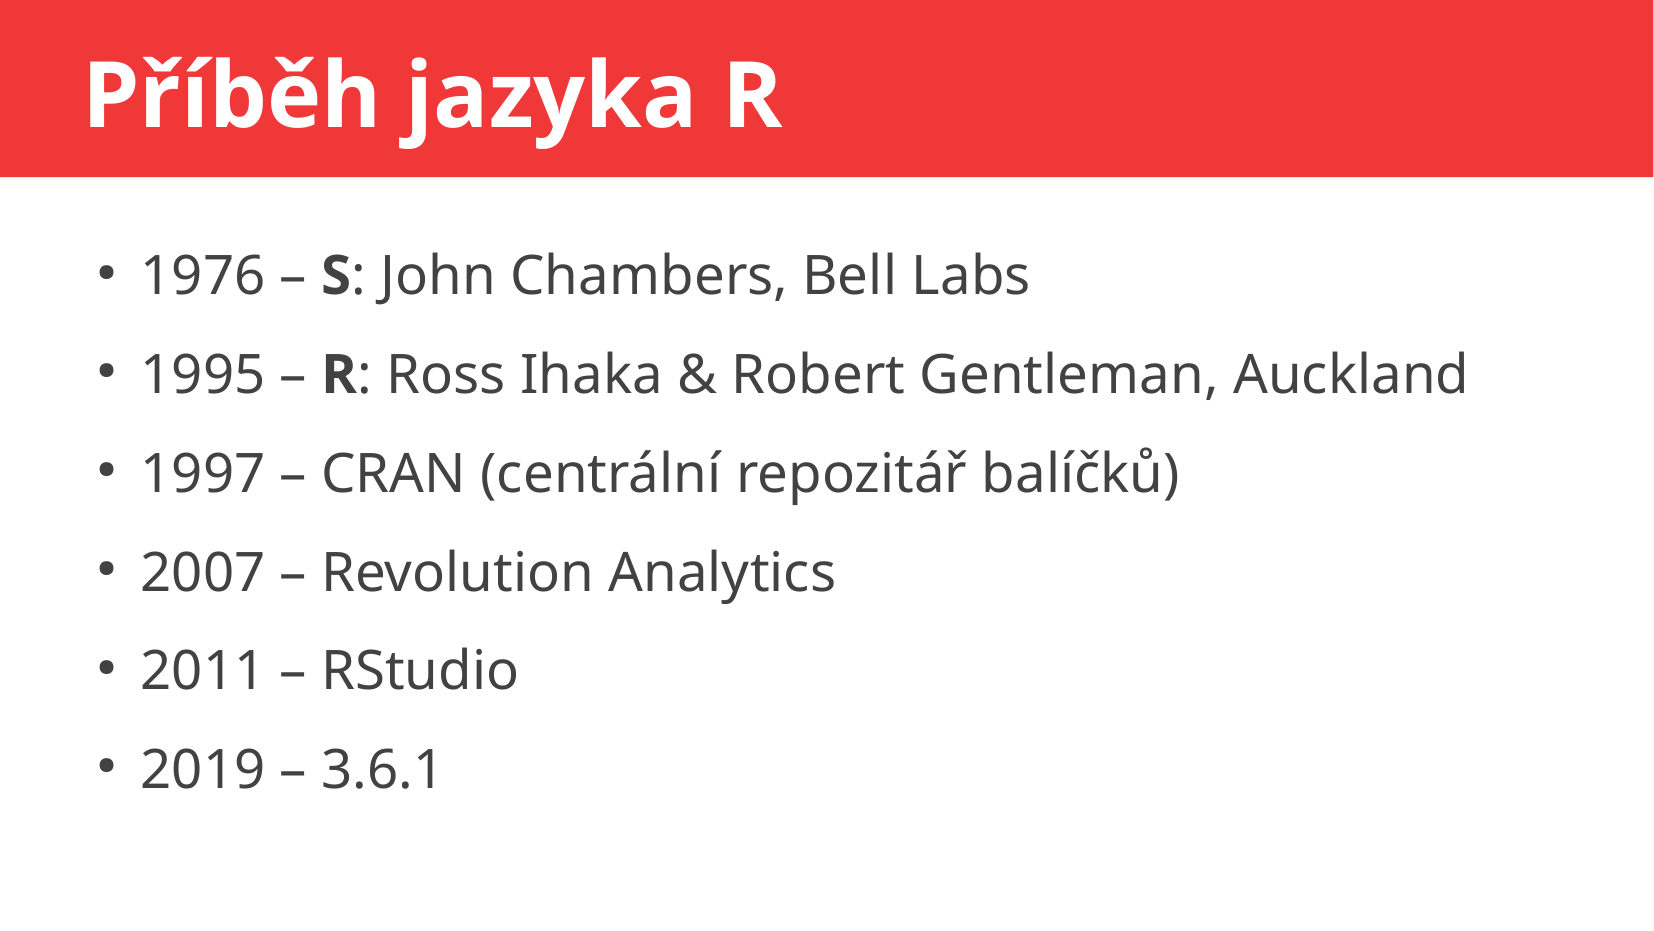

# Příběh jazyka R
1976 – S: John Chambers, Bell Labs
1995 – R: Ross Ihaka & Robert Gentleman, Auckland
1997 – CRAN (centrální repozitář balíčků)
2007 – Revolution Analytics
2011 – RStudio
2019 – 3.6.1